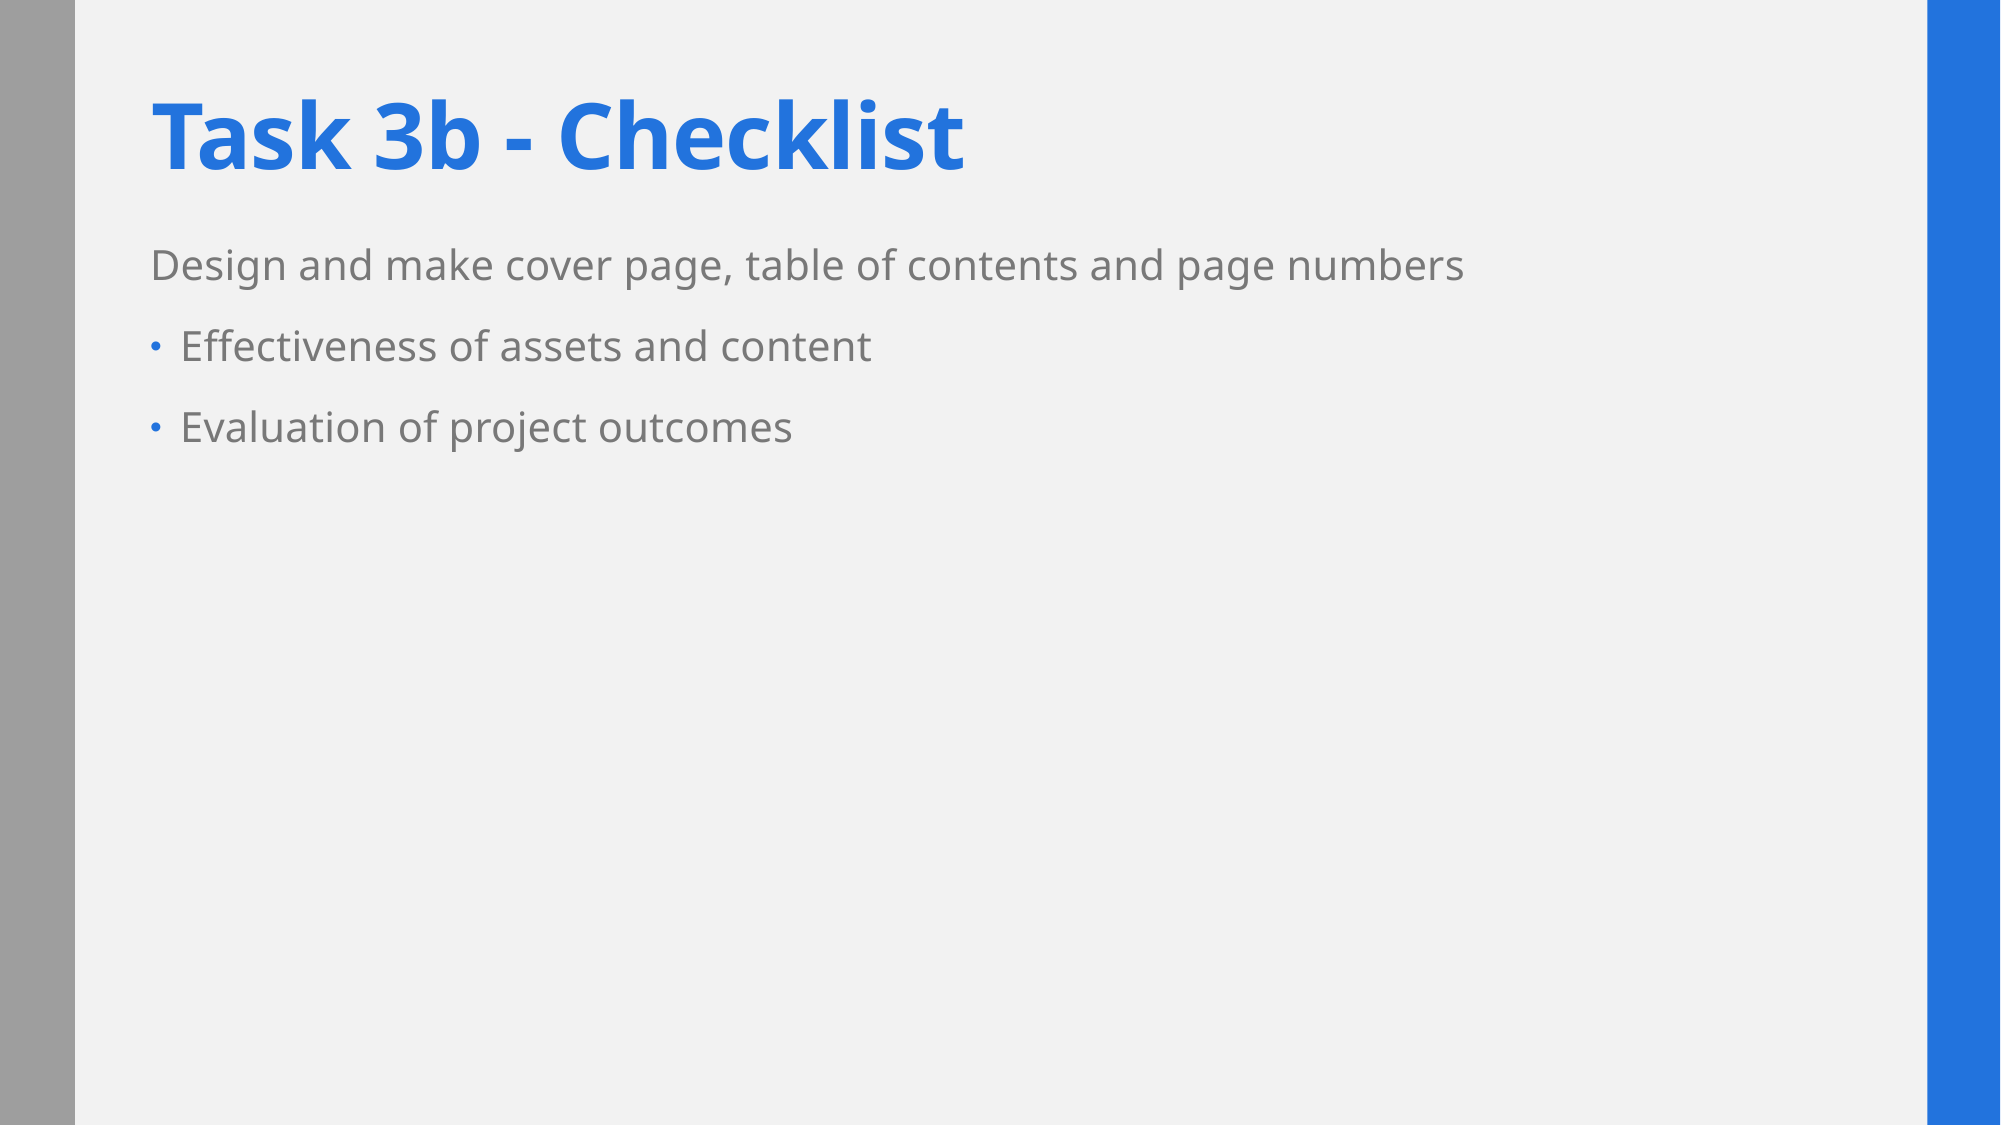

Task 3b - Checklist
# Design and make cover page, table of contents and page numbers
Effectiveness of assets and content
Evaluation of project outcomes